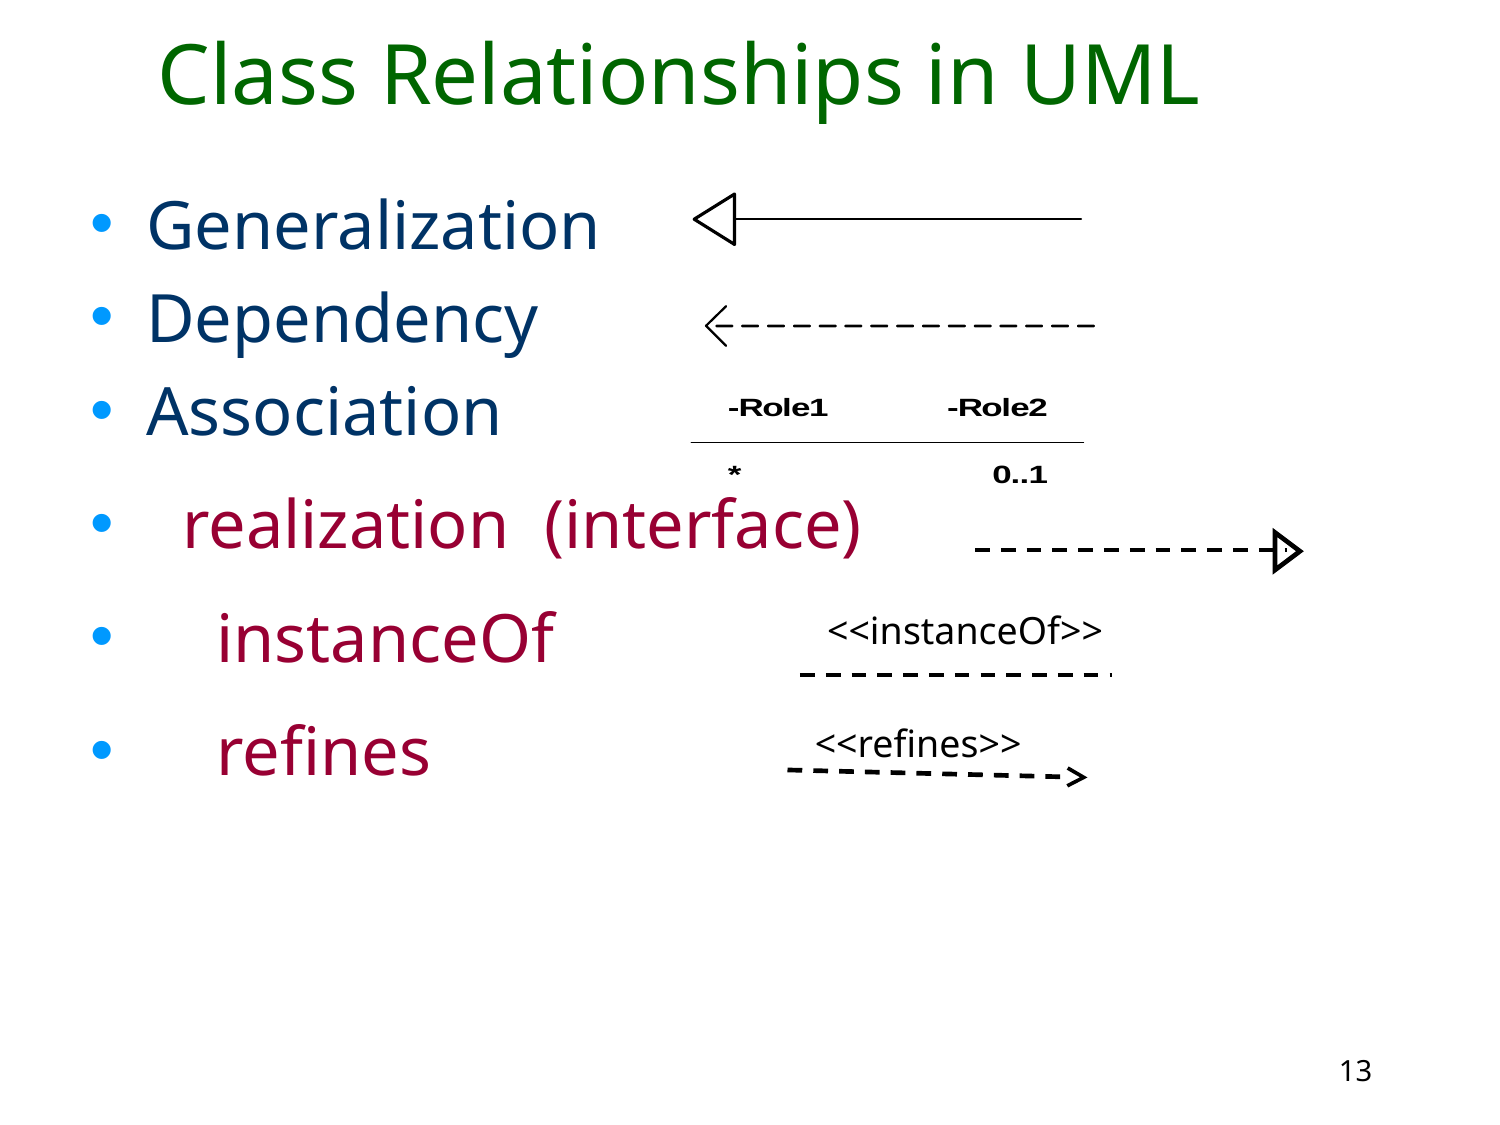

# Class Relationships in UML
Generalization
Dependency
Association
 realization (interface)
 instanceOf
 refines
<<instanceOf>>
<<refines>>